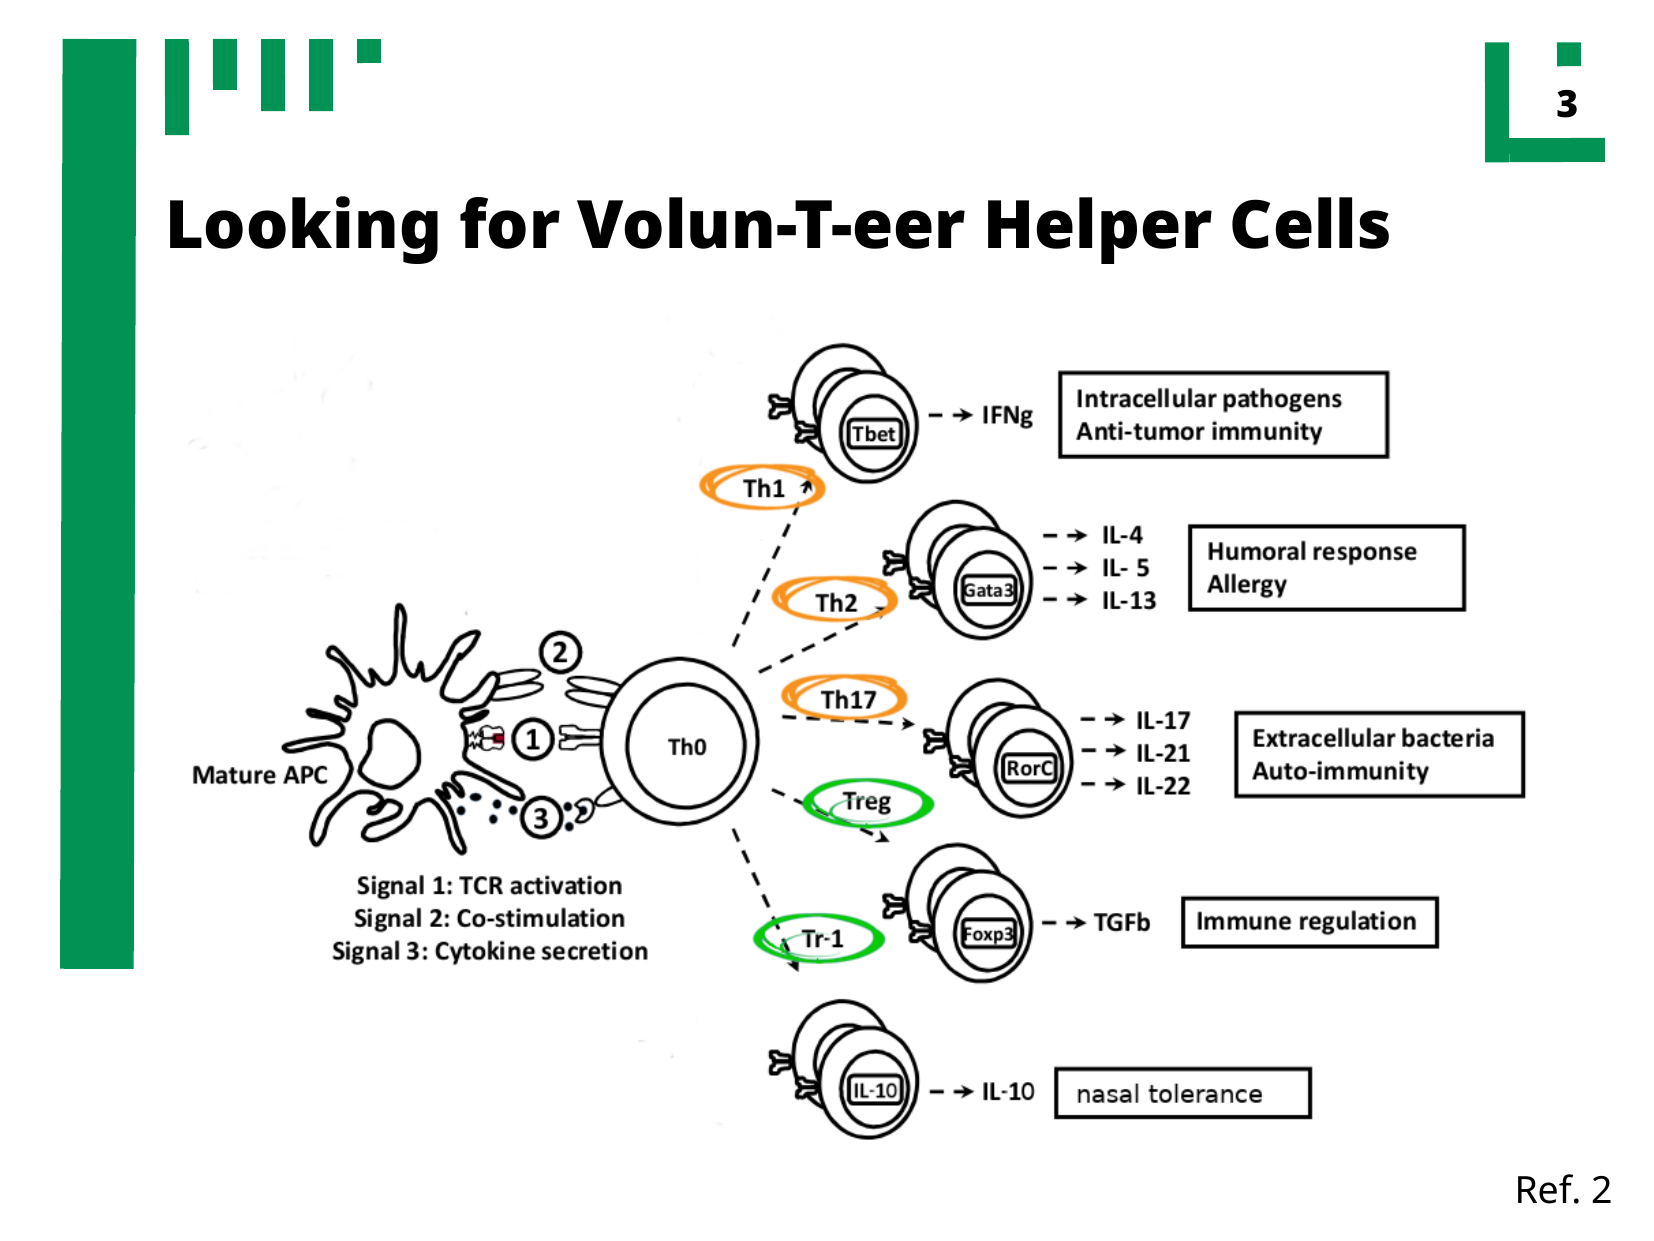

# Looking for Volun-T-eer Helper Cells
Ref. 2